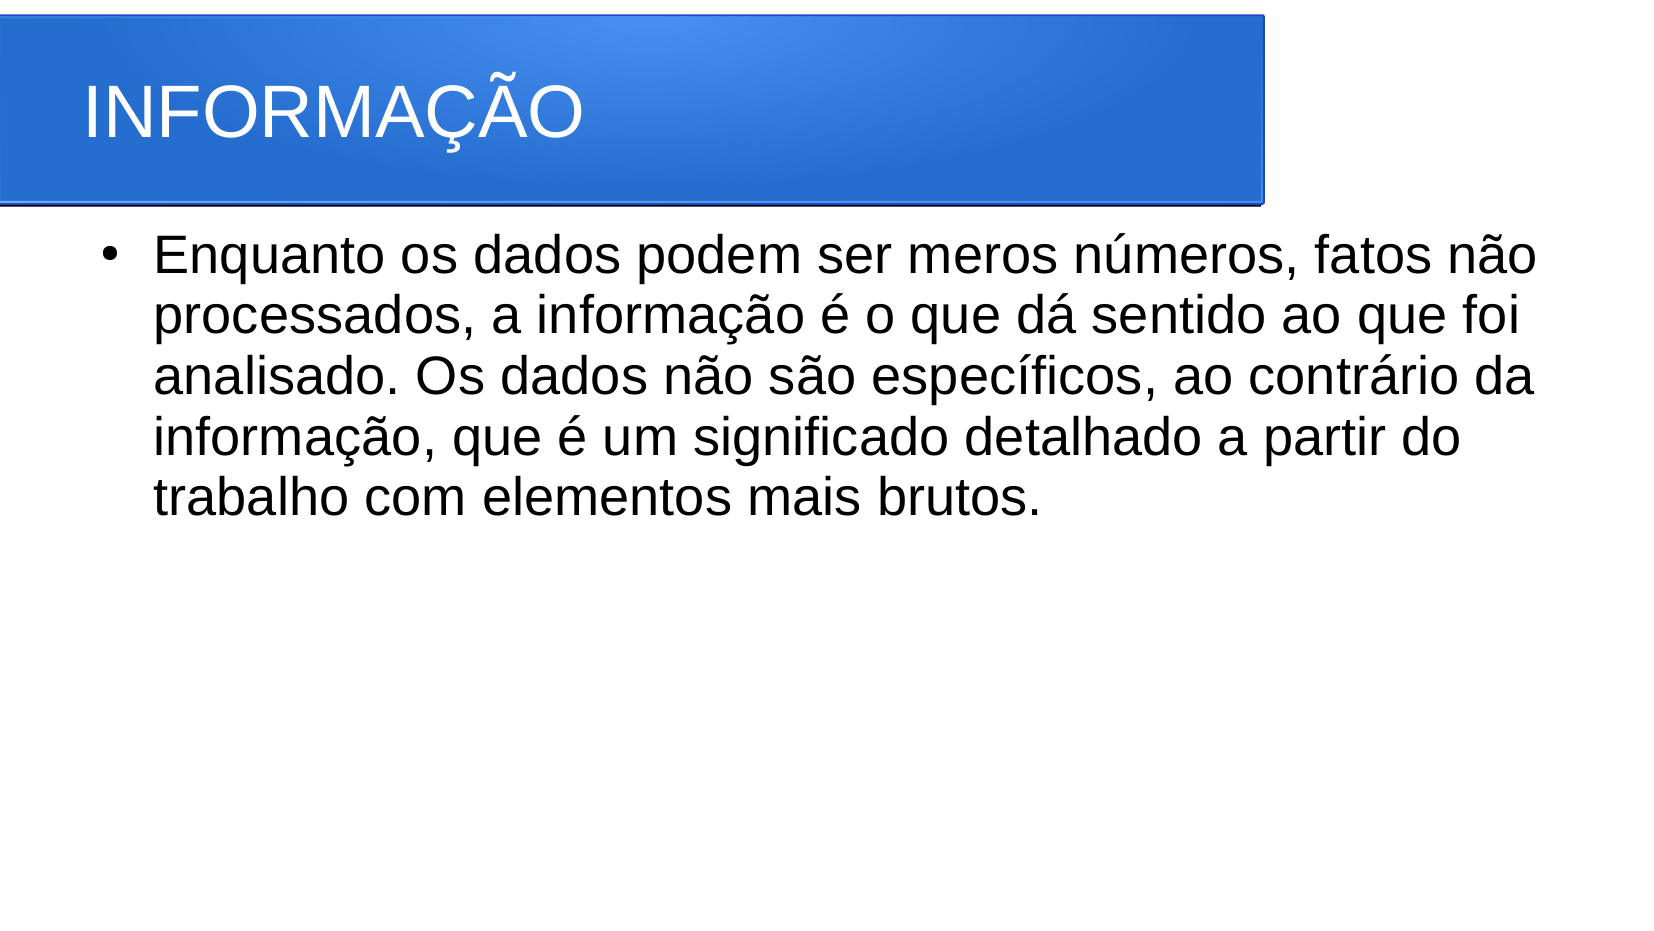

# INFORMAÇÃO
Enquanto os dados podem ser meros números, fatos não processados, a informação é o que dá sentido ao que foi analisado. Os dados não são específicos, ao contrário da informação, que é um significado detalhado a partir do trabalho com elementos mais brutos.